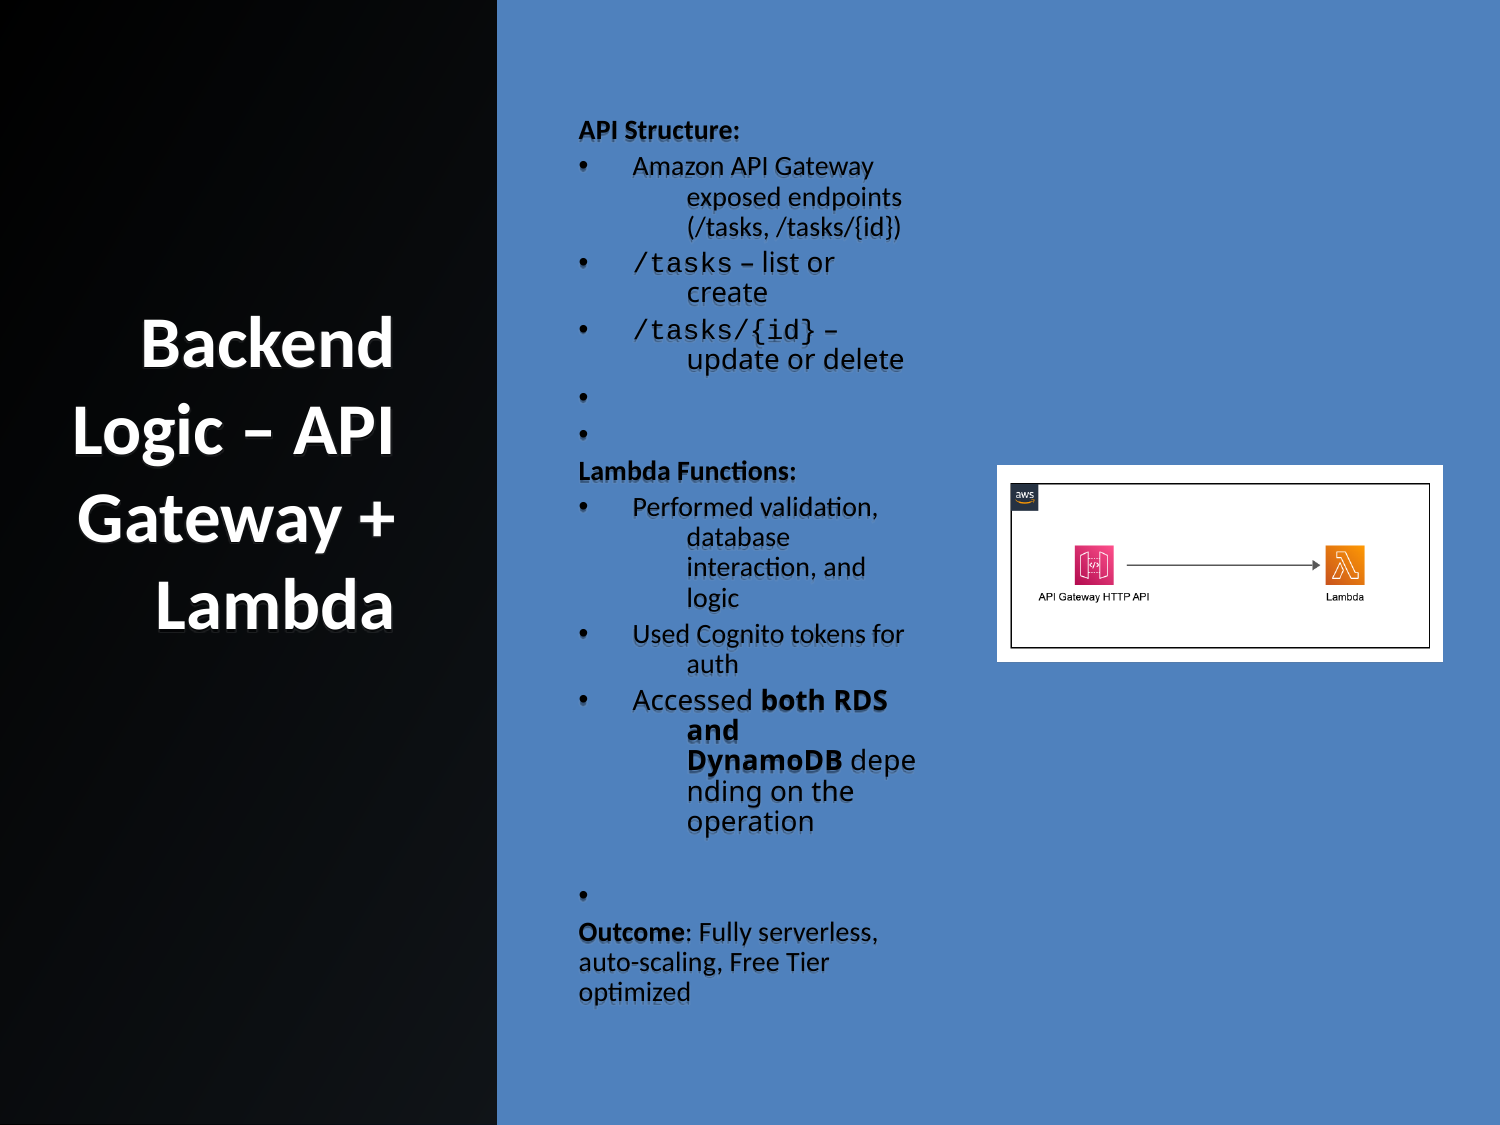

# Backend Logic – API Gateway + Lambda
API Structure:
Amazon API Gateway exposed endpoints (/tasks, /tasks/{id})
/tasks – list or create
/tasks/{id} – update or delete
Lambda Functions:
Performed validation, database interaction, and logic
Used Cognito tokens for auth
Accessed both RDS and DynamoDB depending on the operation
Outcome: Fully serverless, auto-scaling, Free Tier optimized